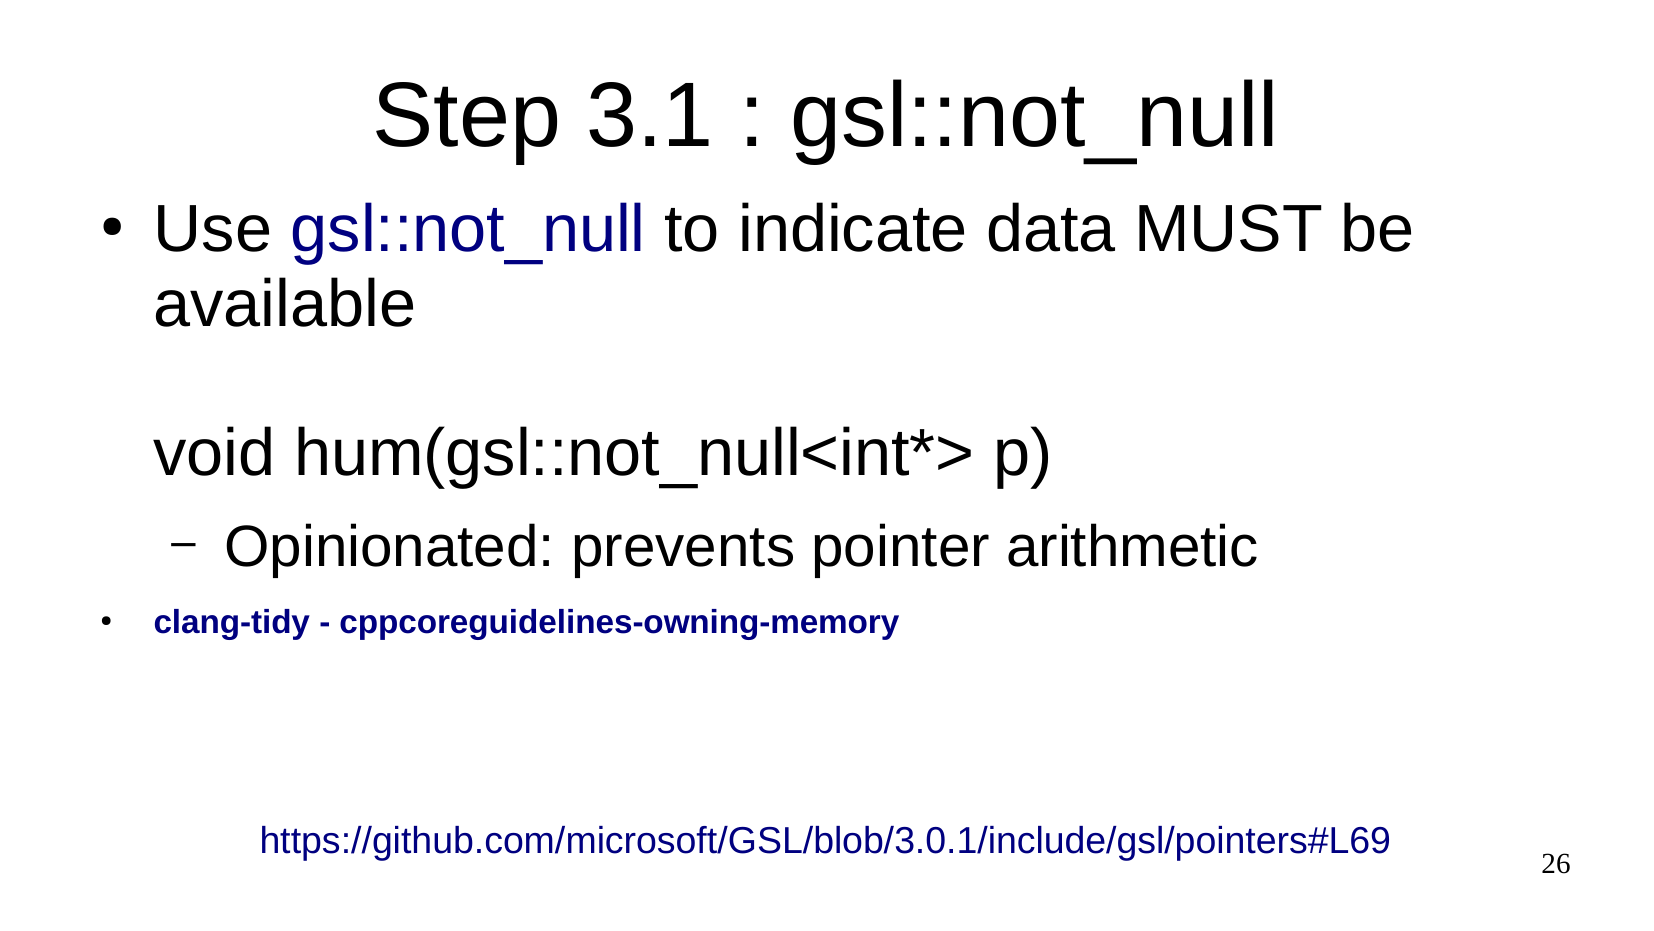

# Step 3.1 : gsl::not_null
Use gsl::not_null to indicate data MUST be available
void hum(gsl::not_null<int*> p)
Opinionated: prevents pointer arithmetic
clang-tidy - cppcoreguidelines-owning-memory
https://github.com/microsoft/GSL/blob/3.0.1/include/gsl/pointers#L69
26